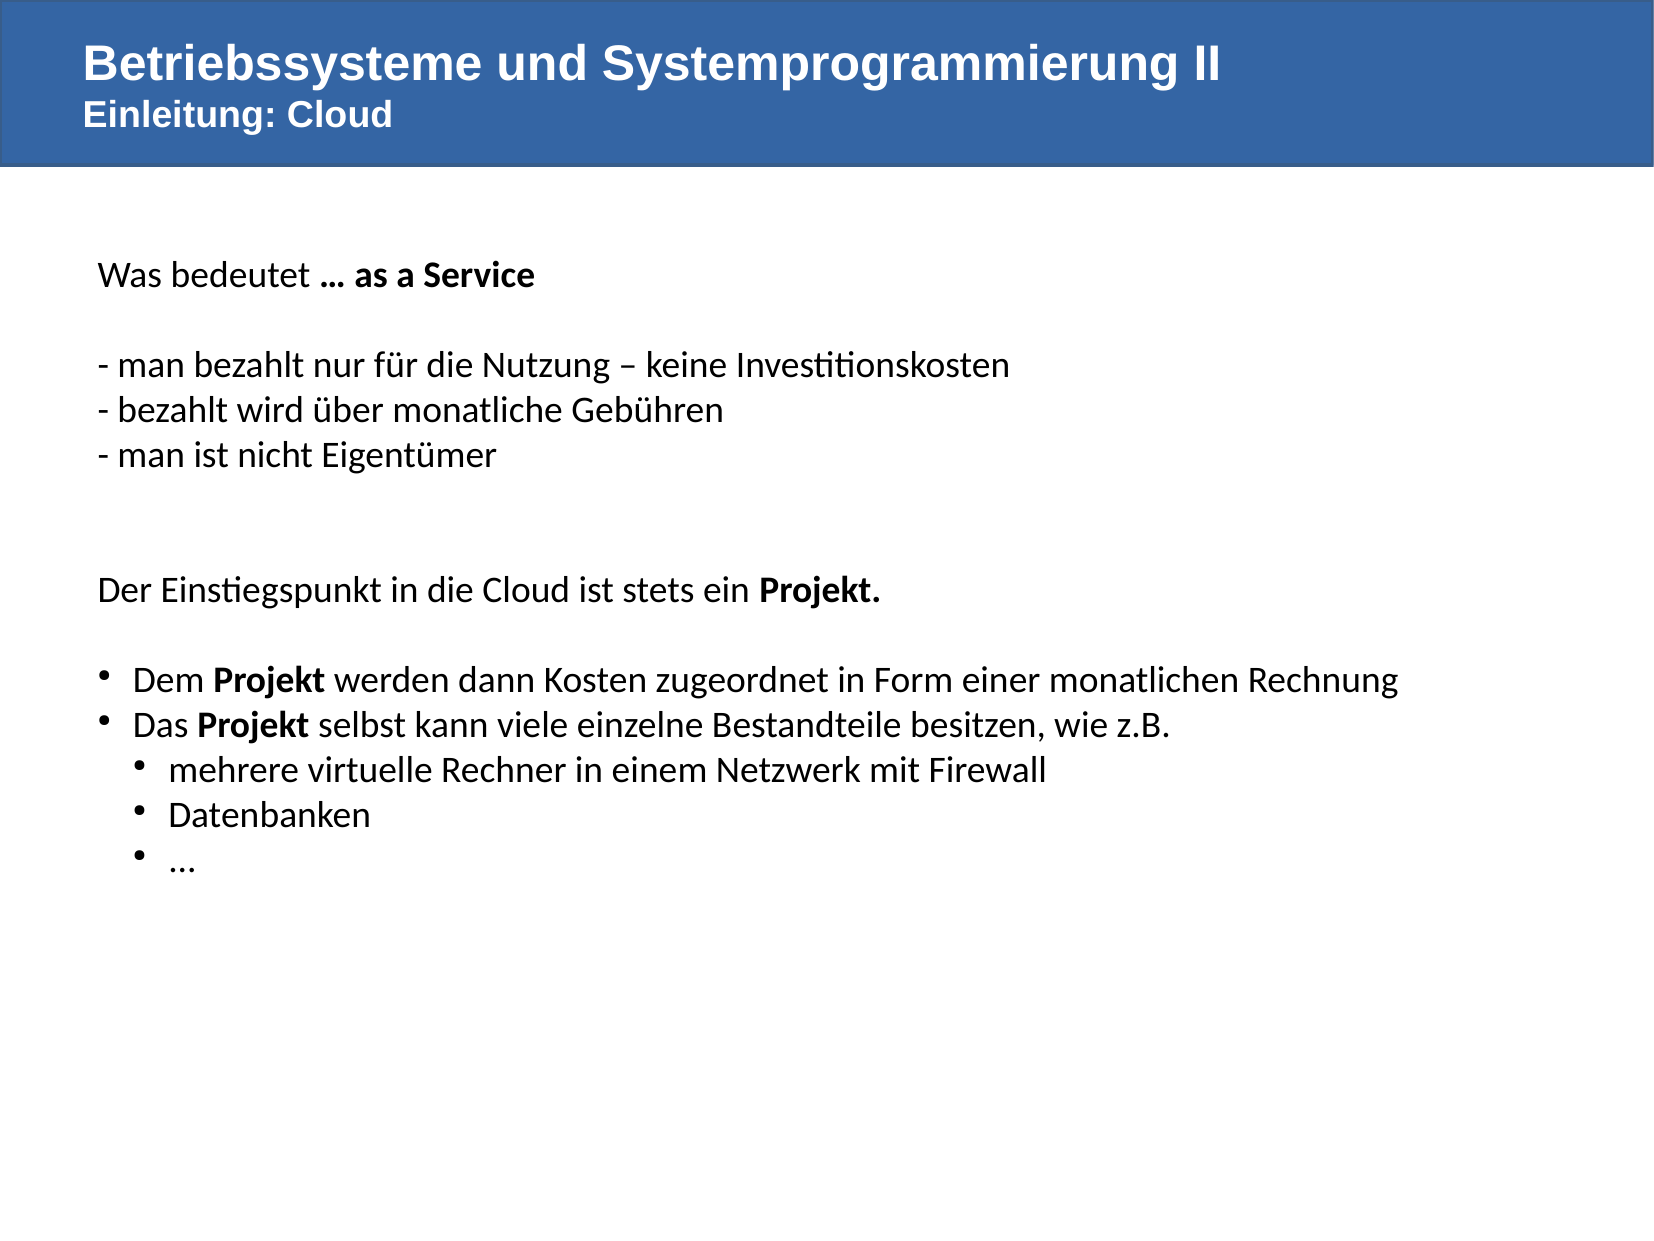

# Betriebssysteme und Systemprogrammierung II Einleitung: Cloud
Was bedeutet … as a Service
- man bezahlt nur für die Nutzung – keine Investitionskosten
- bezahlt wird über monatliche Gebühren
- man ist nicht Eigentümer
Der Einstiegspunkt in die Cloud ist stets ein Projekt.
Dem Projekt werden dann Kosten zugeordnet in Form einer monatlichen Rechnung
Das Projekt selbst kann viele einzelne Bestandteile besitzen, wie z.B.
mehrere virtuelle Rechner in einem Netzwerk mit Firewall
Datenbanken
...